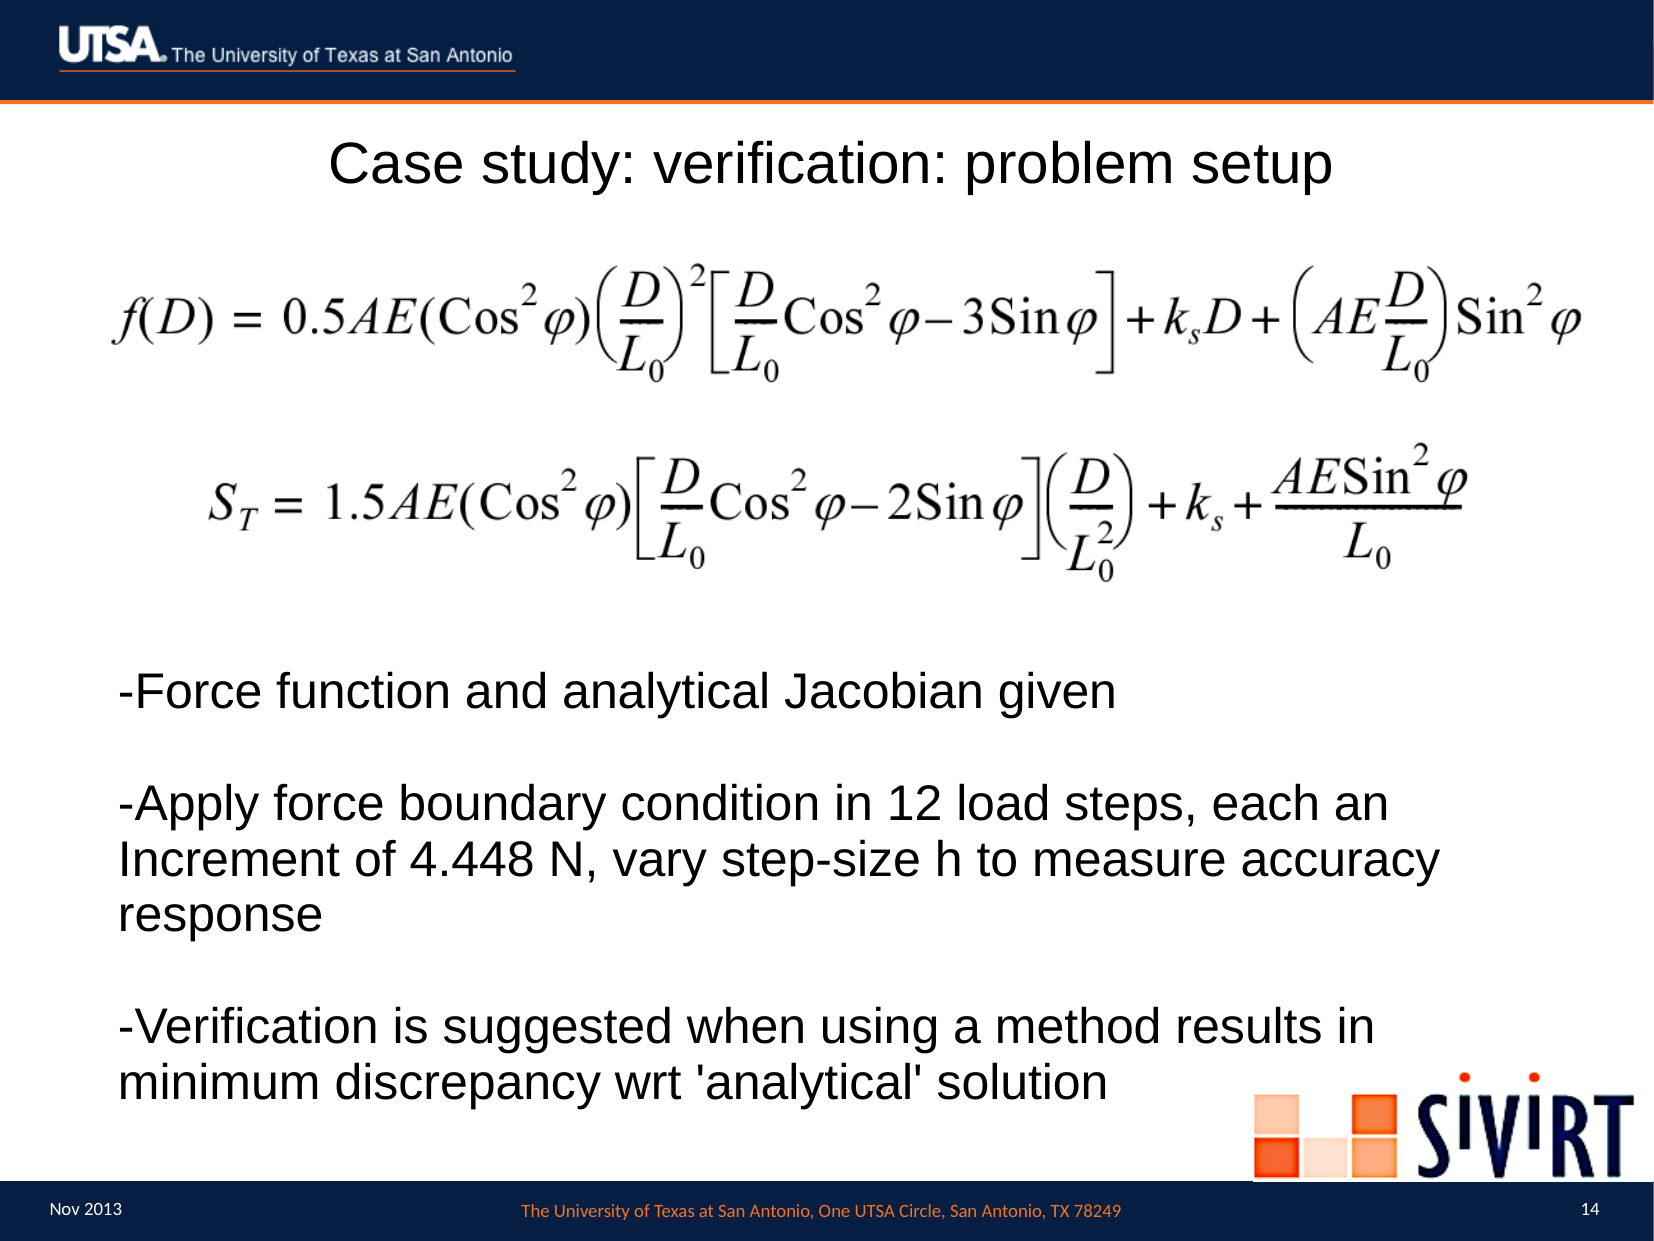

# Case study: verification: problem setup
-Force function and analytical Jacobian given
-Apply force boundary condition in 12 load steps, each an
Increment of 4.448 N, vary step-size h to measure accuracy
response
-Verification is suggested when using a method results in
minimum discrepancy wrt 'analytical' solution